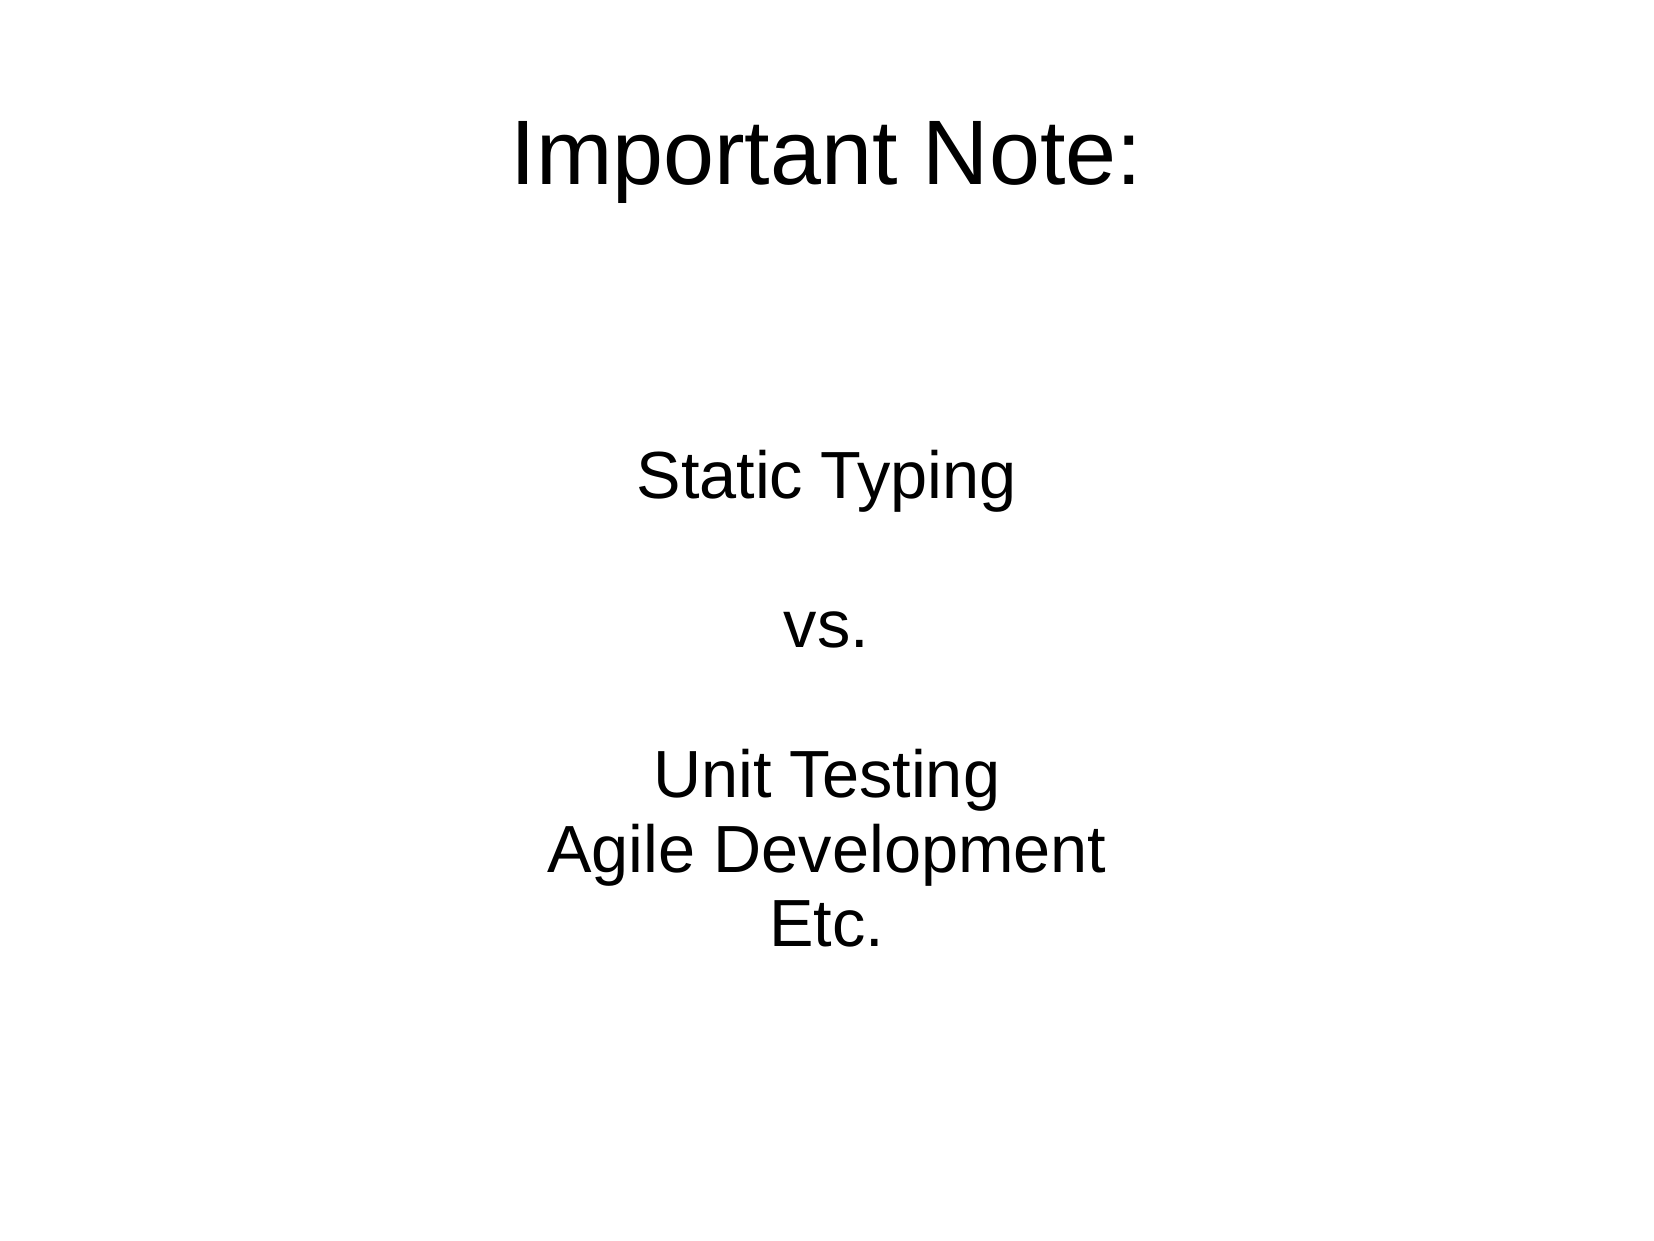

# Important Note:
Static Typing
vs.
Unit Testing
Agile Development
Etc.